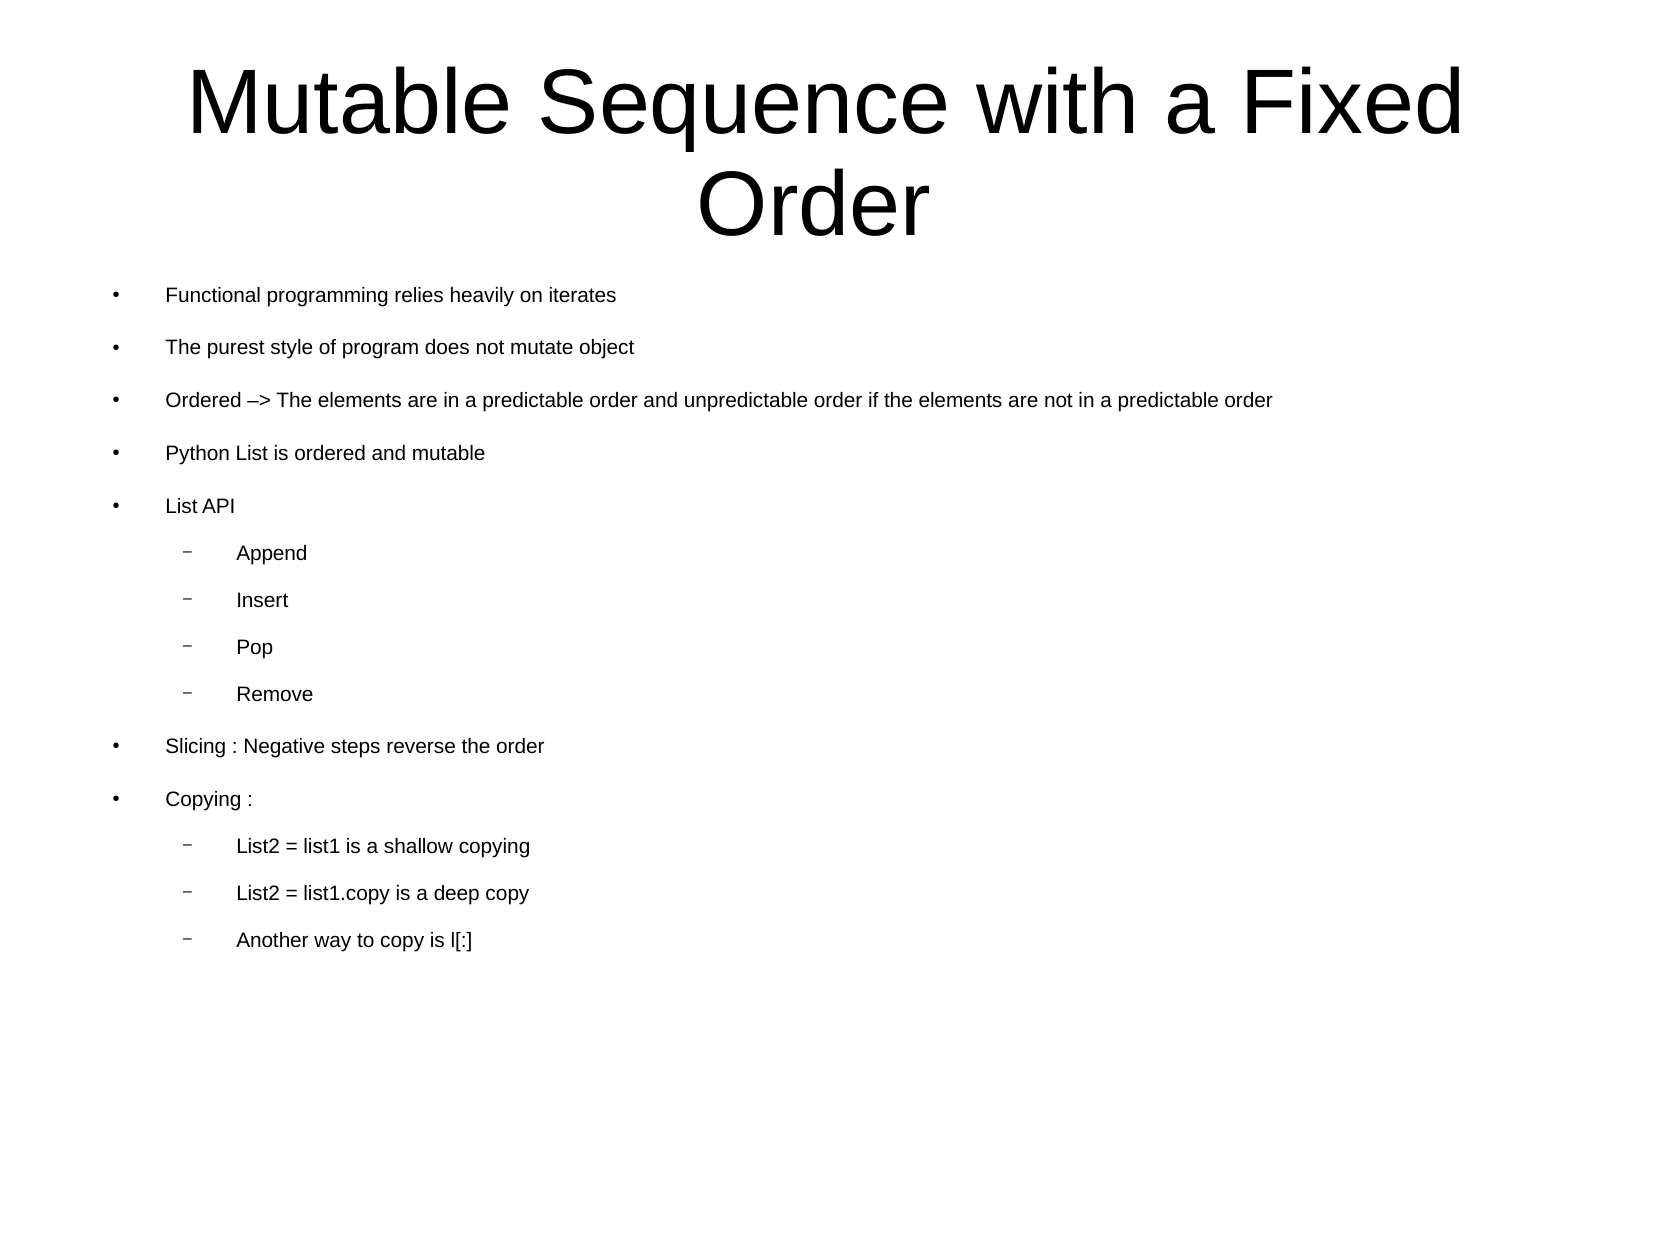

# Mutable Sequence with a Fixed Order
Functional programming relies heavily on iterates
The purest style of program does not mutate object
Ordered –> The elements are in a predictable order and unpredictable order if the elements are not in a predictable order
Python List is ordered and mutable
List API
Append
Insert
Pop
Remove
Slicing : Negative steps reverse the order
Copying :
List2 = list1 is a shallow copying
List2 = list1.copy is a deep copy
Another way to copy is l[:]